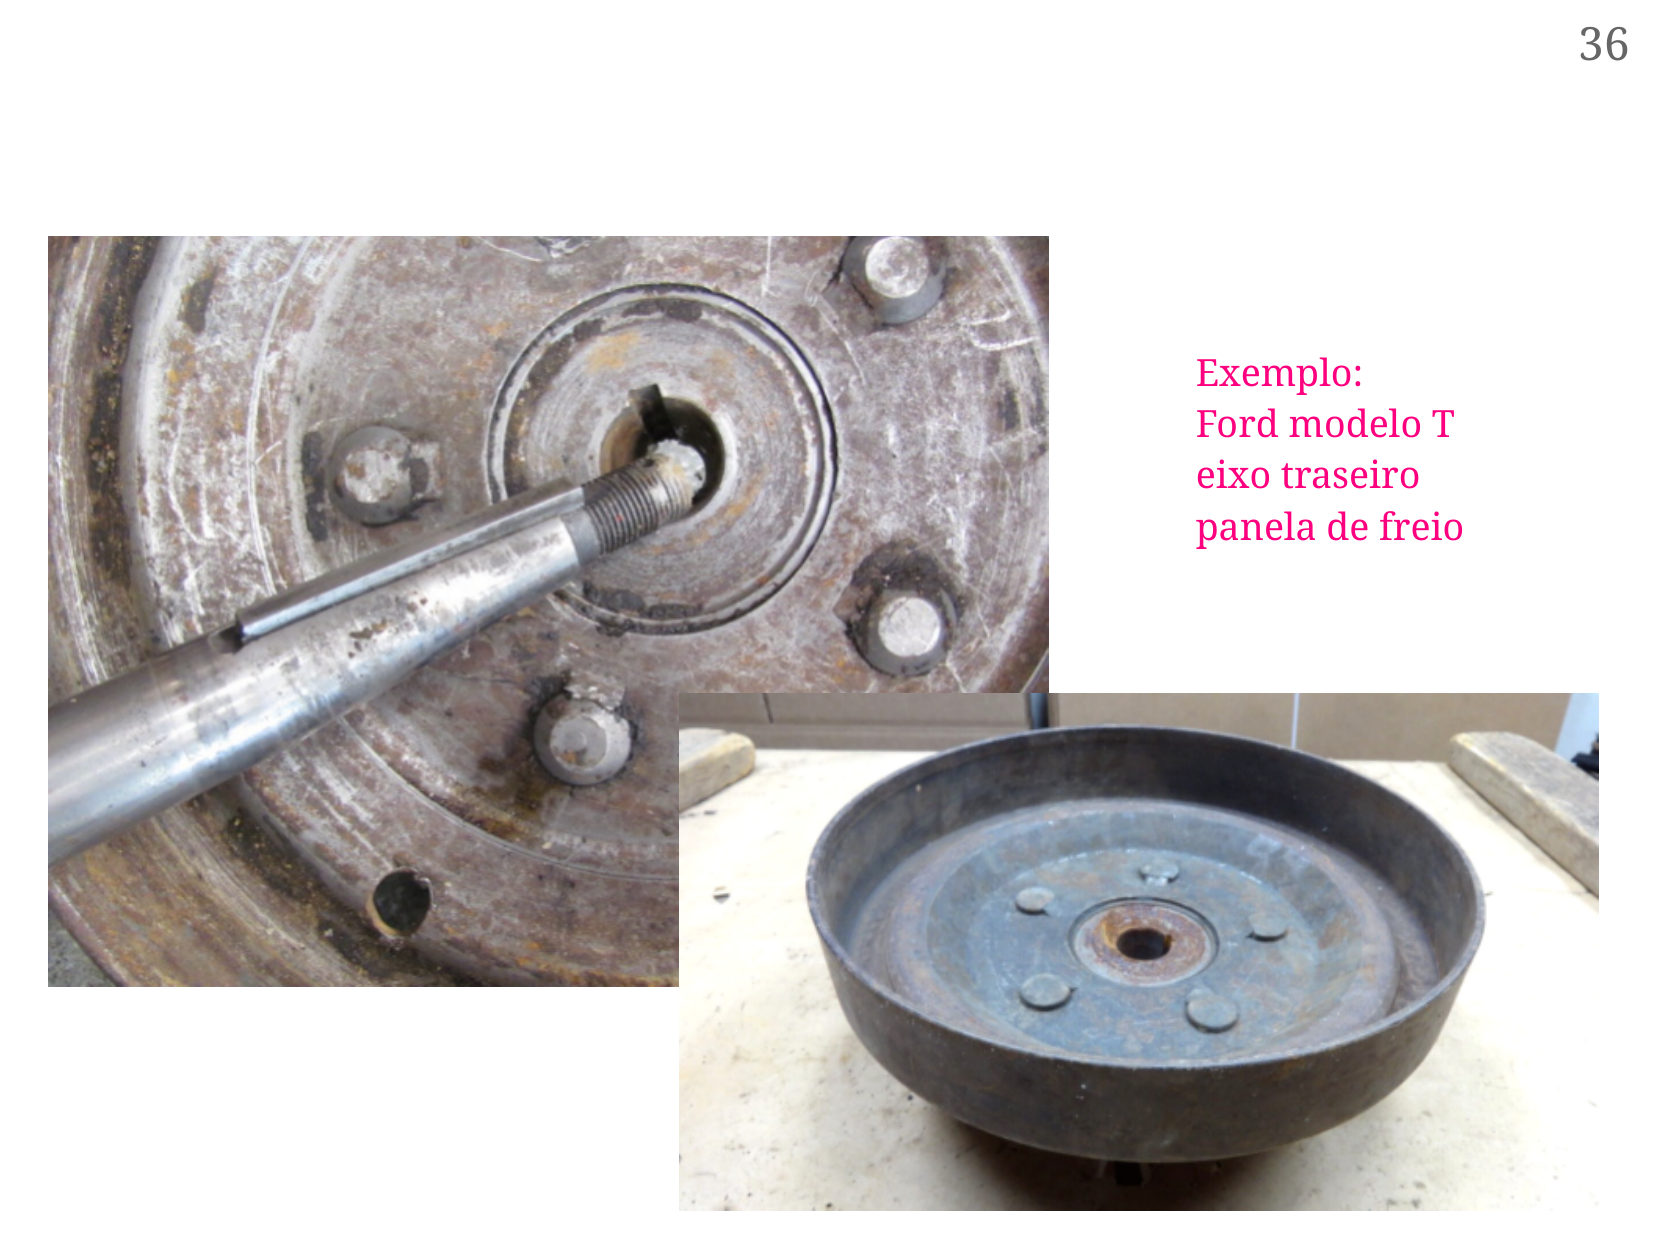

36
#
Exemplo:
Ford modelo T
eixo traseiro
panela de freio